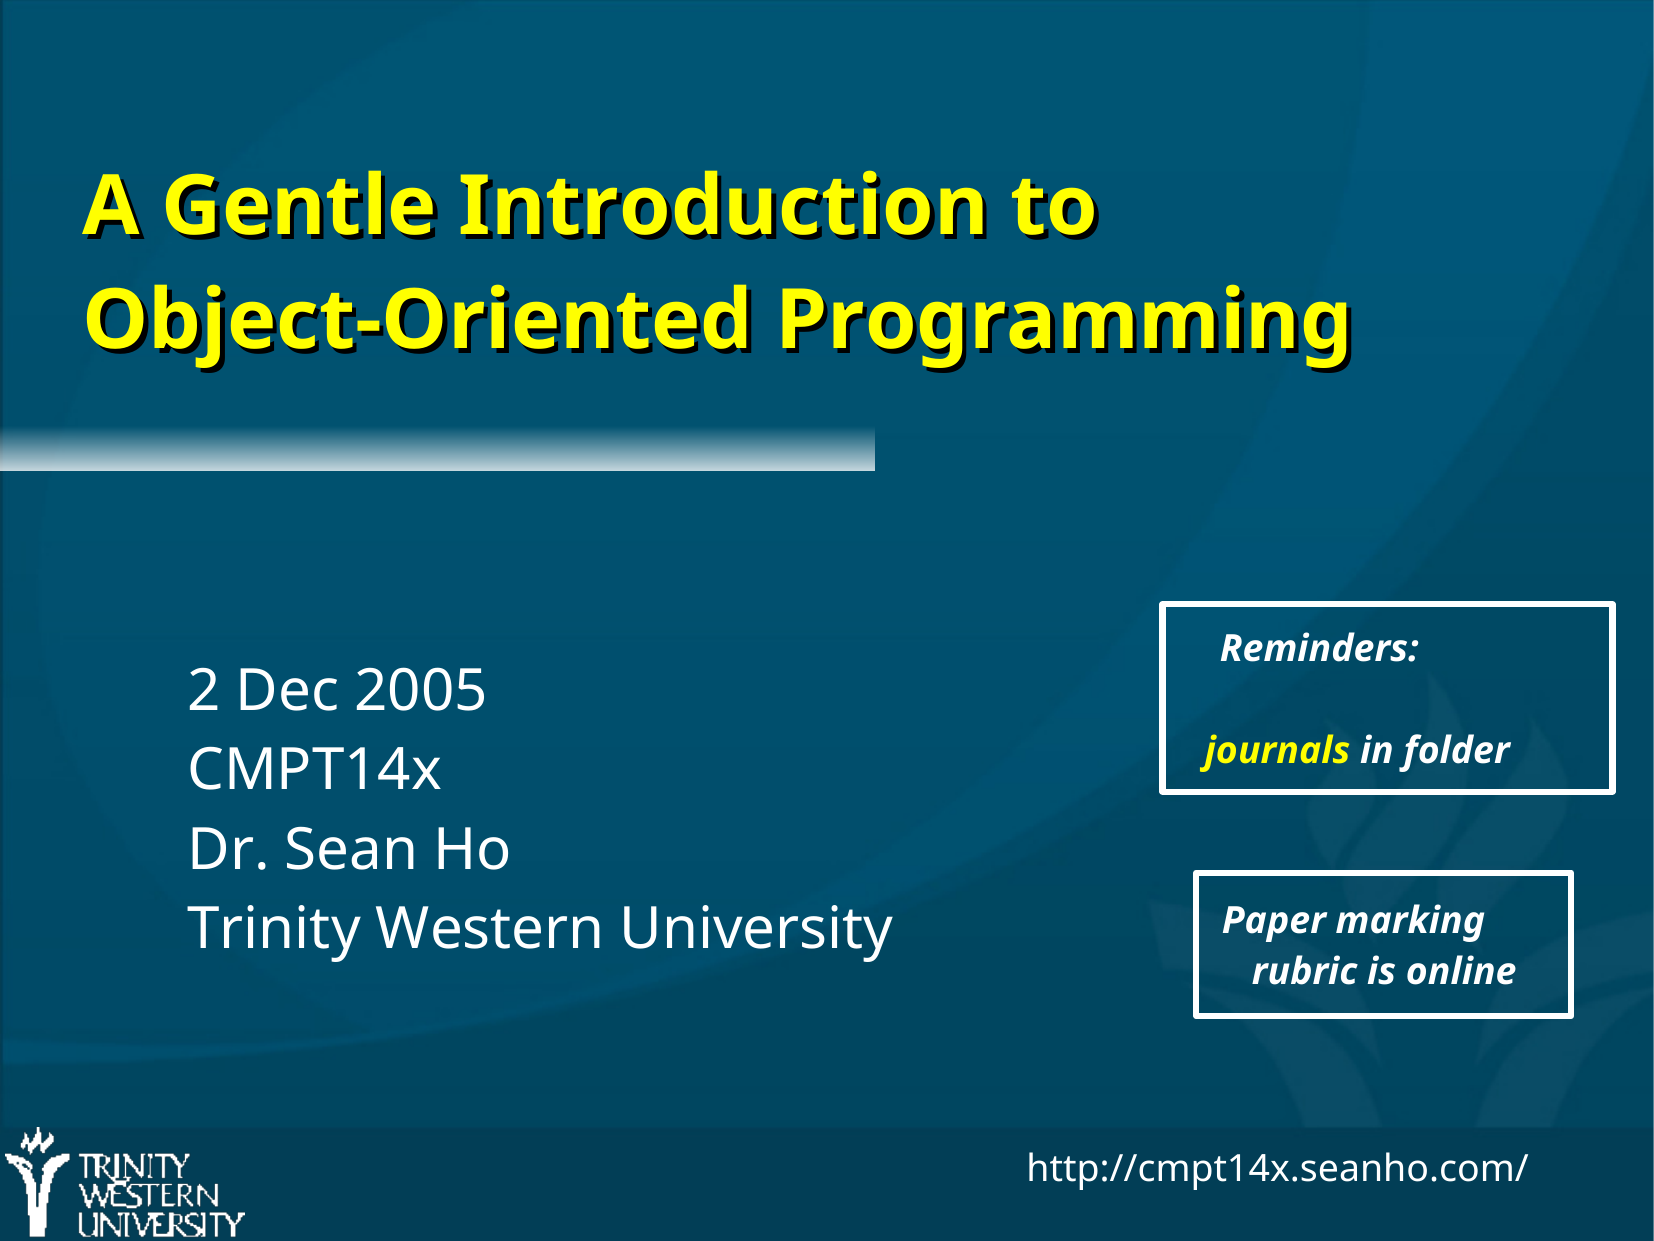

# A Gentle Introduction to Object-Oriented Programming
2 Dec 2005
CMPT14x
Dr. Sean Ho
Trinity Western University
Reminders:
journals in folder
Paper marking
rubric is online
http://cmpt14x.seanho.com/